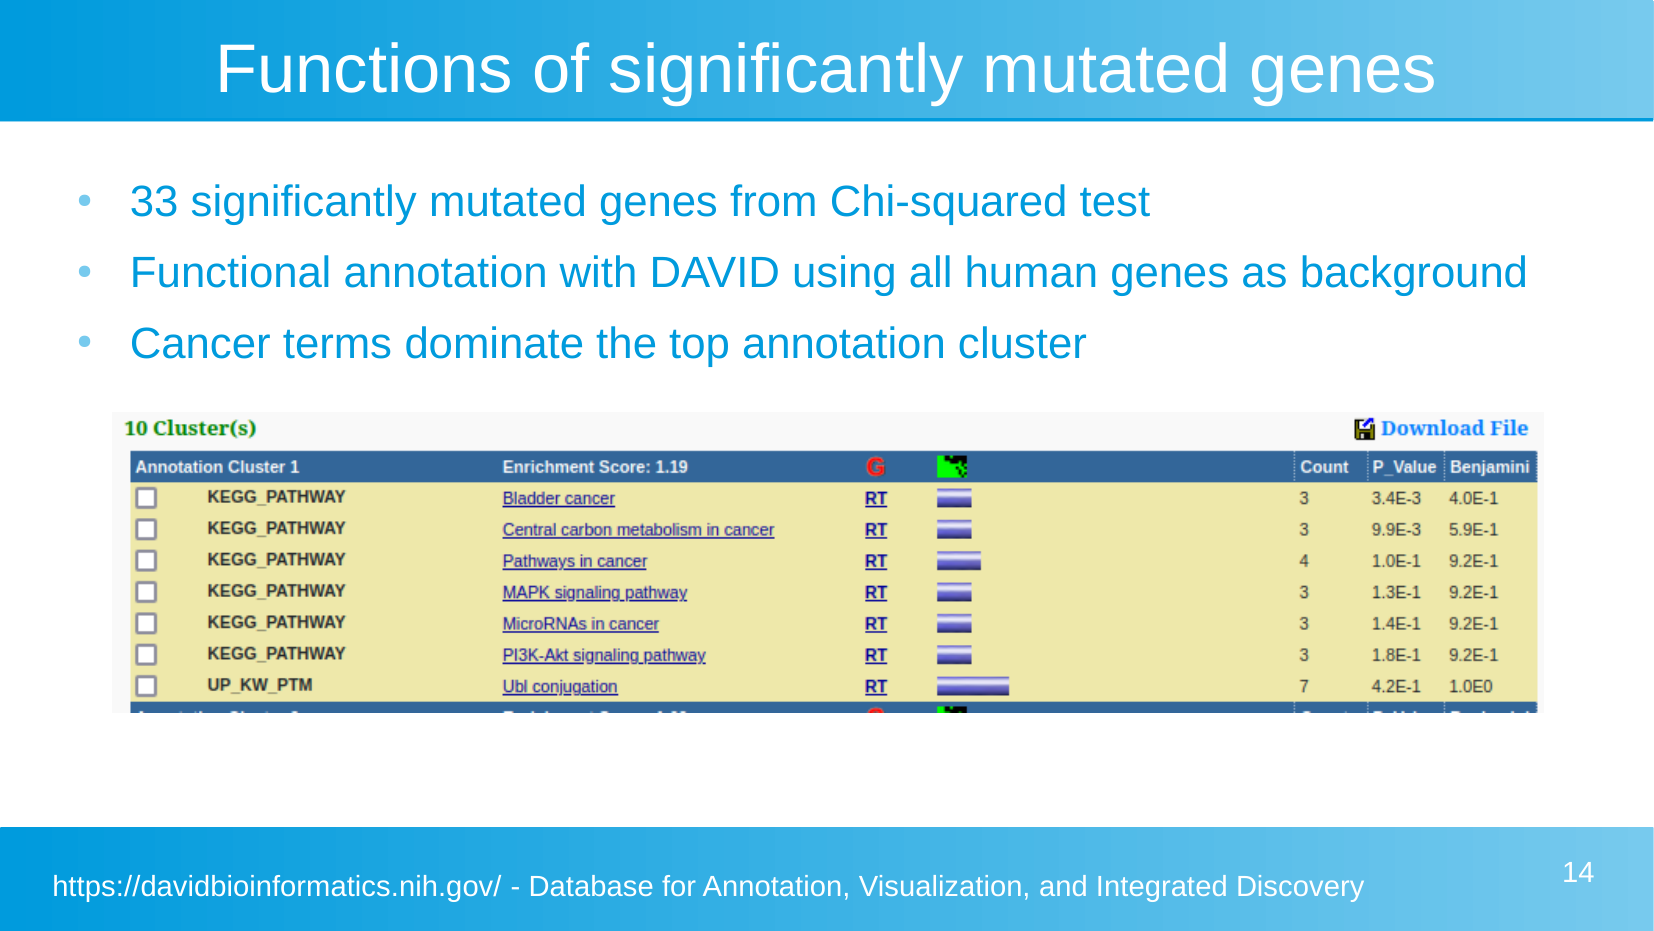

# Functions of significantly mutated genes
33 significantly mutated genes from Chi-squared test
Functional annotation with DAVID using all human genes as background
Cancer terms dominate the top annotation cluster
14
https://davidbioinformatics.nih.gov/ - Database for Annotation, Visualization, and Integrated Discovery